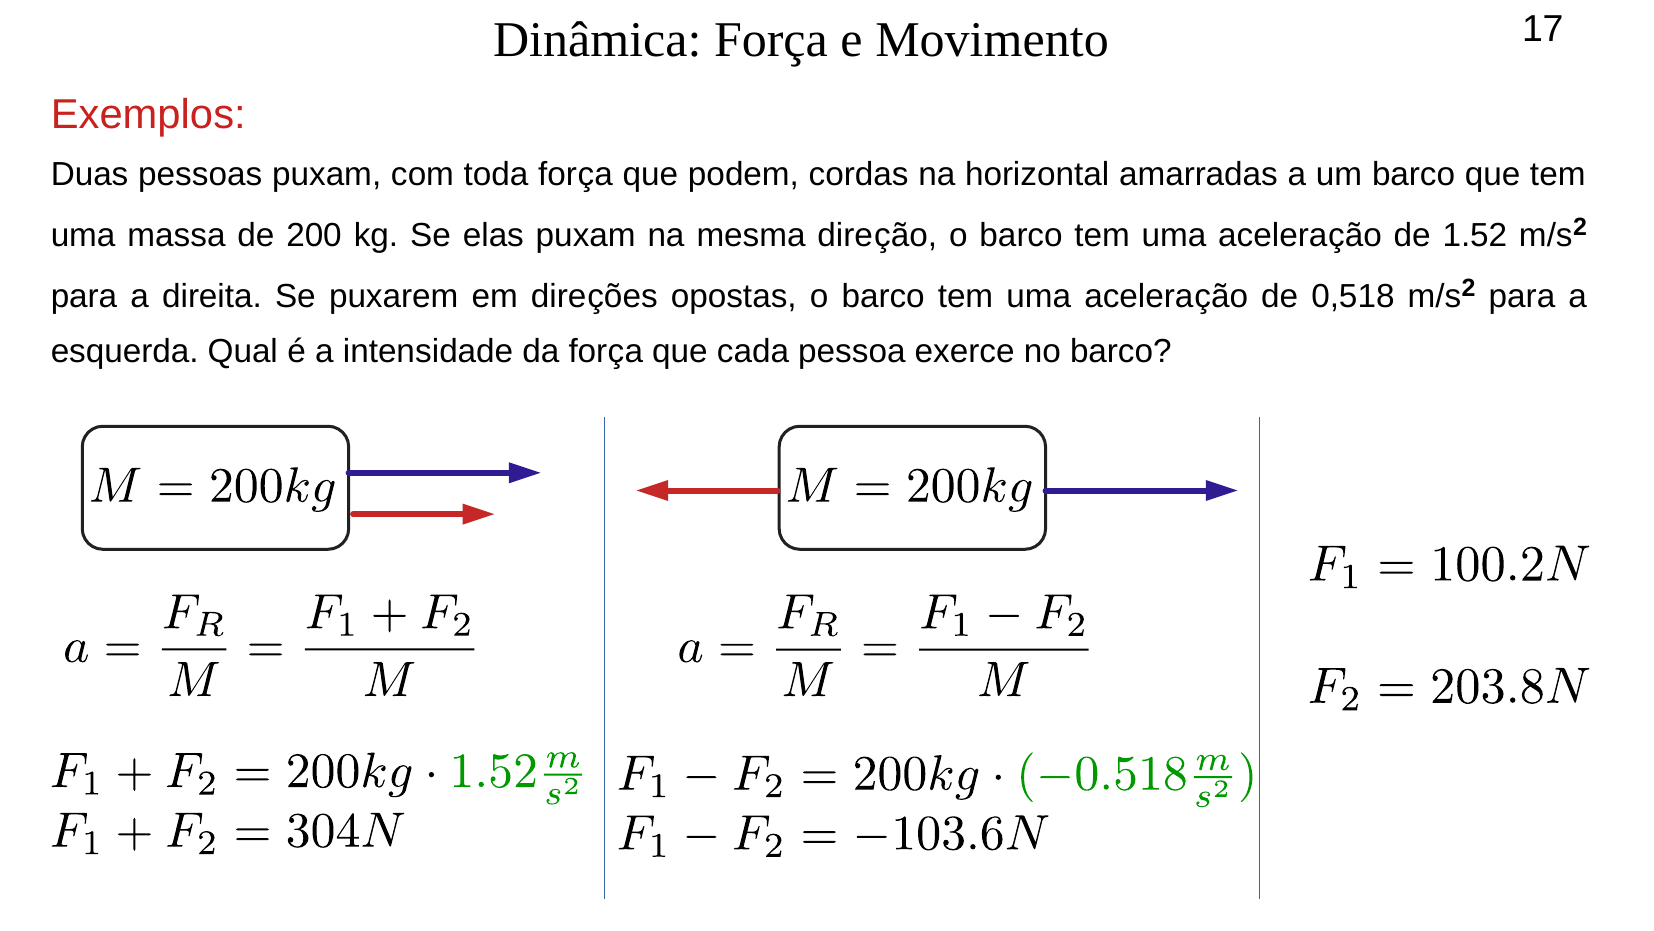

Dinâmica: Força e Movimento
Exemplos:
Duas pessoas puxam, com toda força que podem, cordas na horizontal amarradas a um barco que tem uma massa de 200 kg. Se elas puxam na mesma direção, o barco tem uma aceleração de 1.52 m/s2 para a direita. Se puxarem em direções opostas, o barco tem uma aceleração de 0,518 m/s2 para a esquerda. Qual é a intensidade da força que cada pessoa exerce no barco?